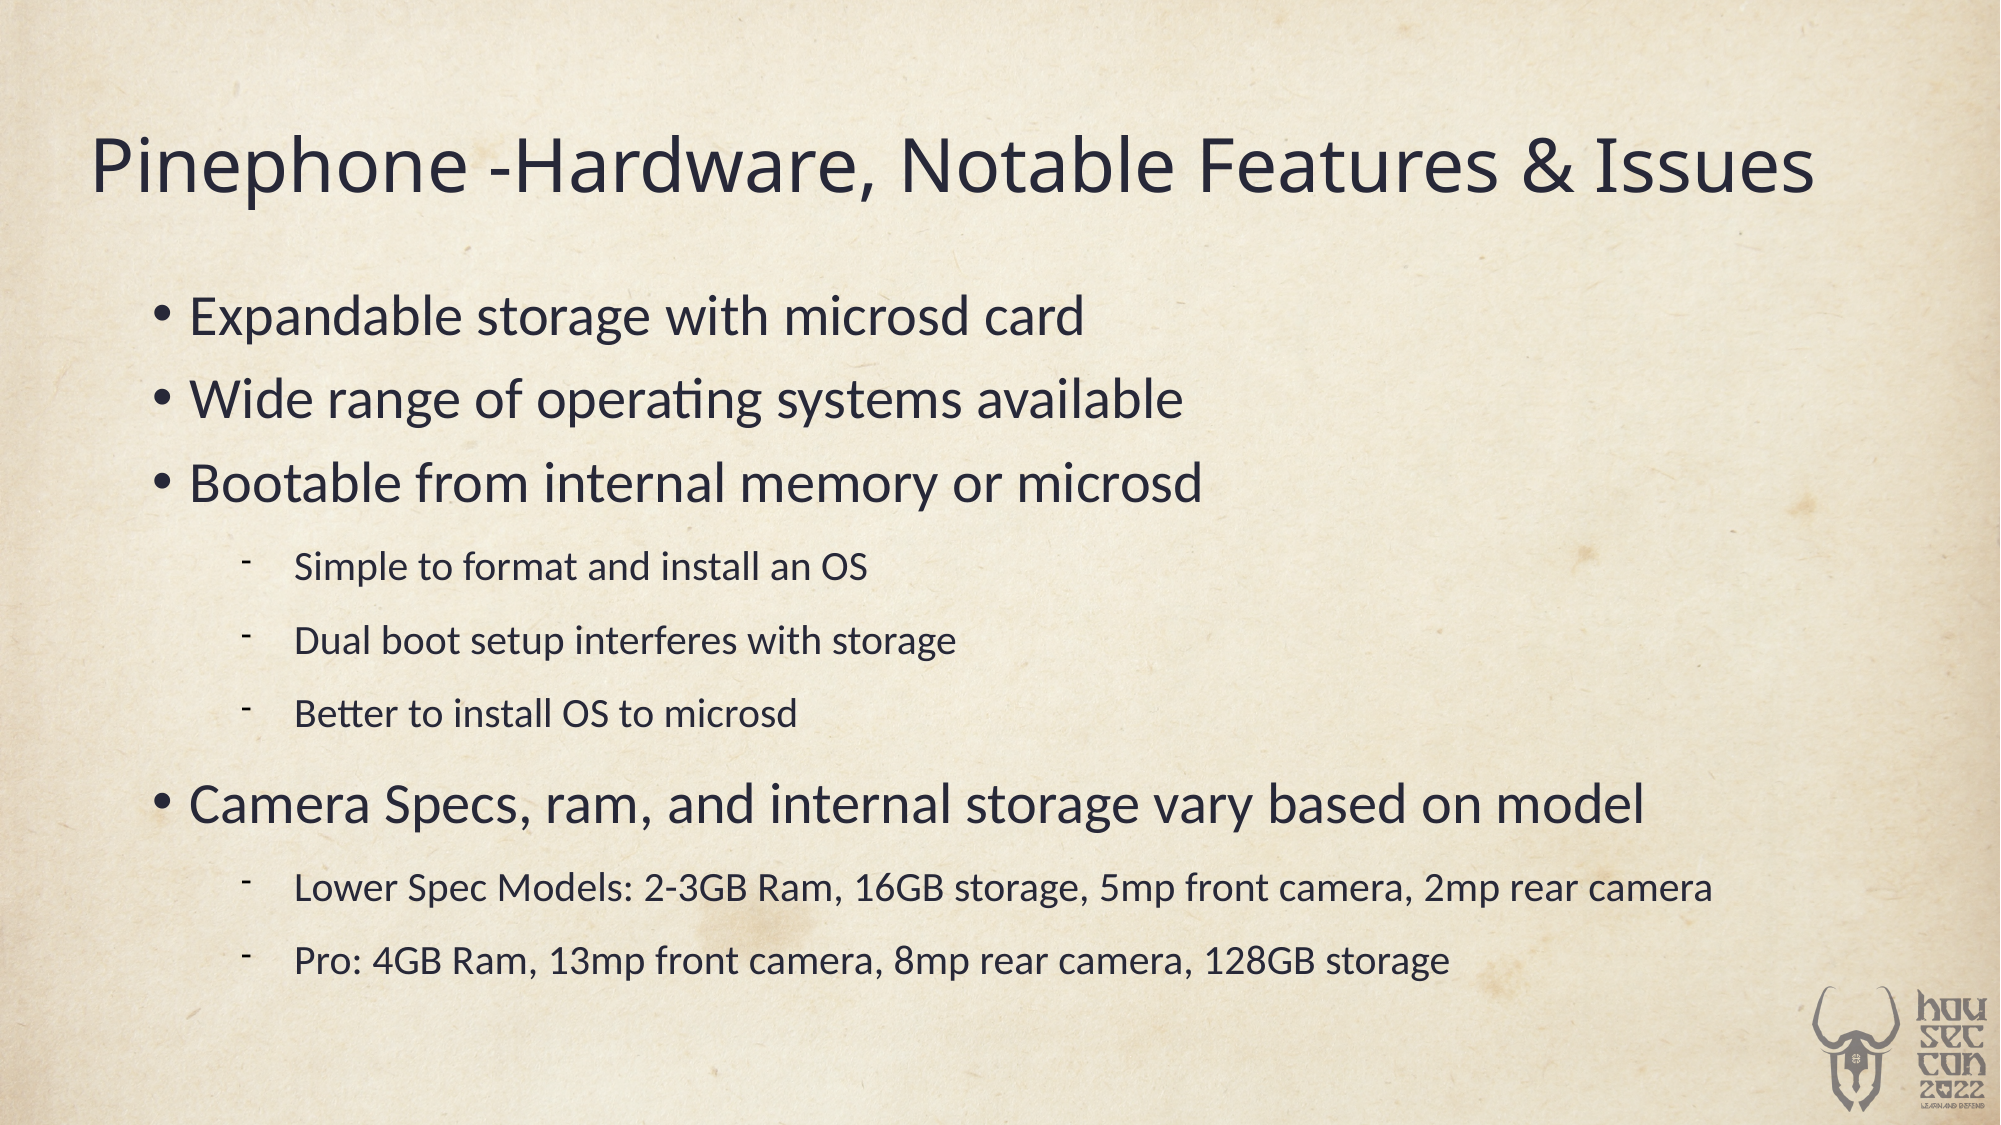

Pinephone -Hardware, Notable Features & Issues
Expandable storage with microsd card
Wide range of operating systems available
Bootable from internal memory or microsd
Simple to format and install an OS
Dual boot setup interferes with storage
Better to install OS to microsd
Camera Specs, ram, and internal storage vary based on model
Lower Spec Models: 2-3GB Ram, 16GB storage, 5mp front camera, 2mp rear camera
Pro: 4GB Ram, 13mp front camera, 8mp rear camera, 128GB storage